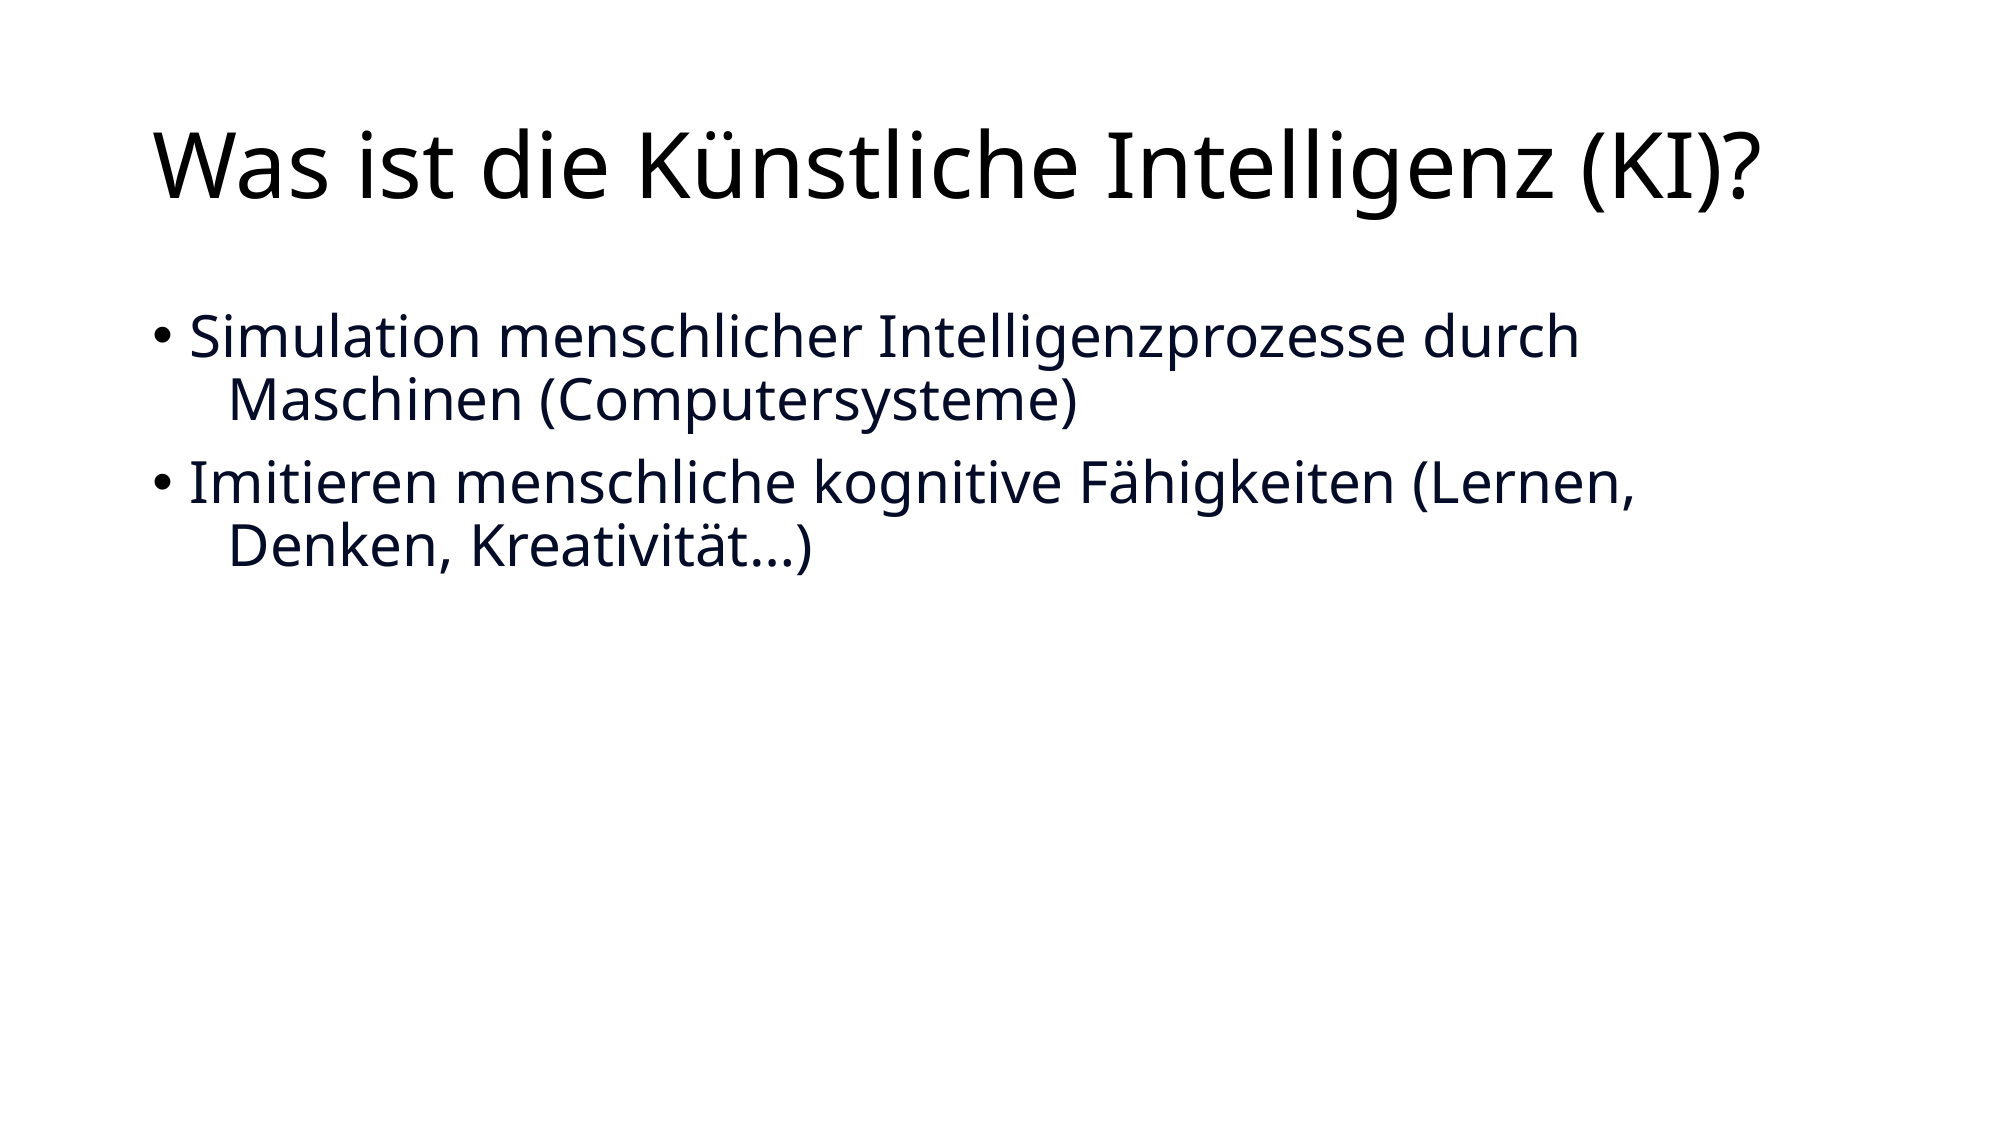

# Was ist die Künstliche Intelligenz (KI)?
Simulation menschlicher Intelligenzprozesse durch Maschinen (Computersysteme)
Imitieren menschliche kognitive Fähigkeiten (Lernen, Denken, Kreativität…)